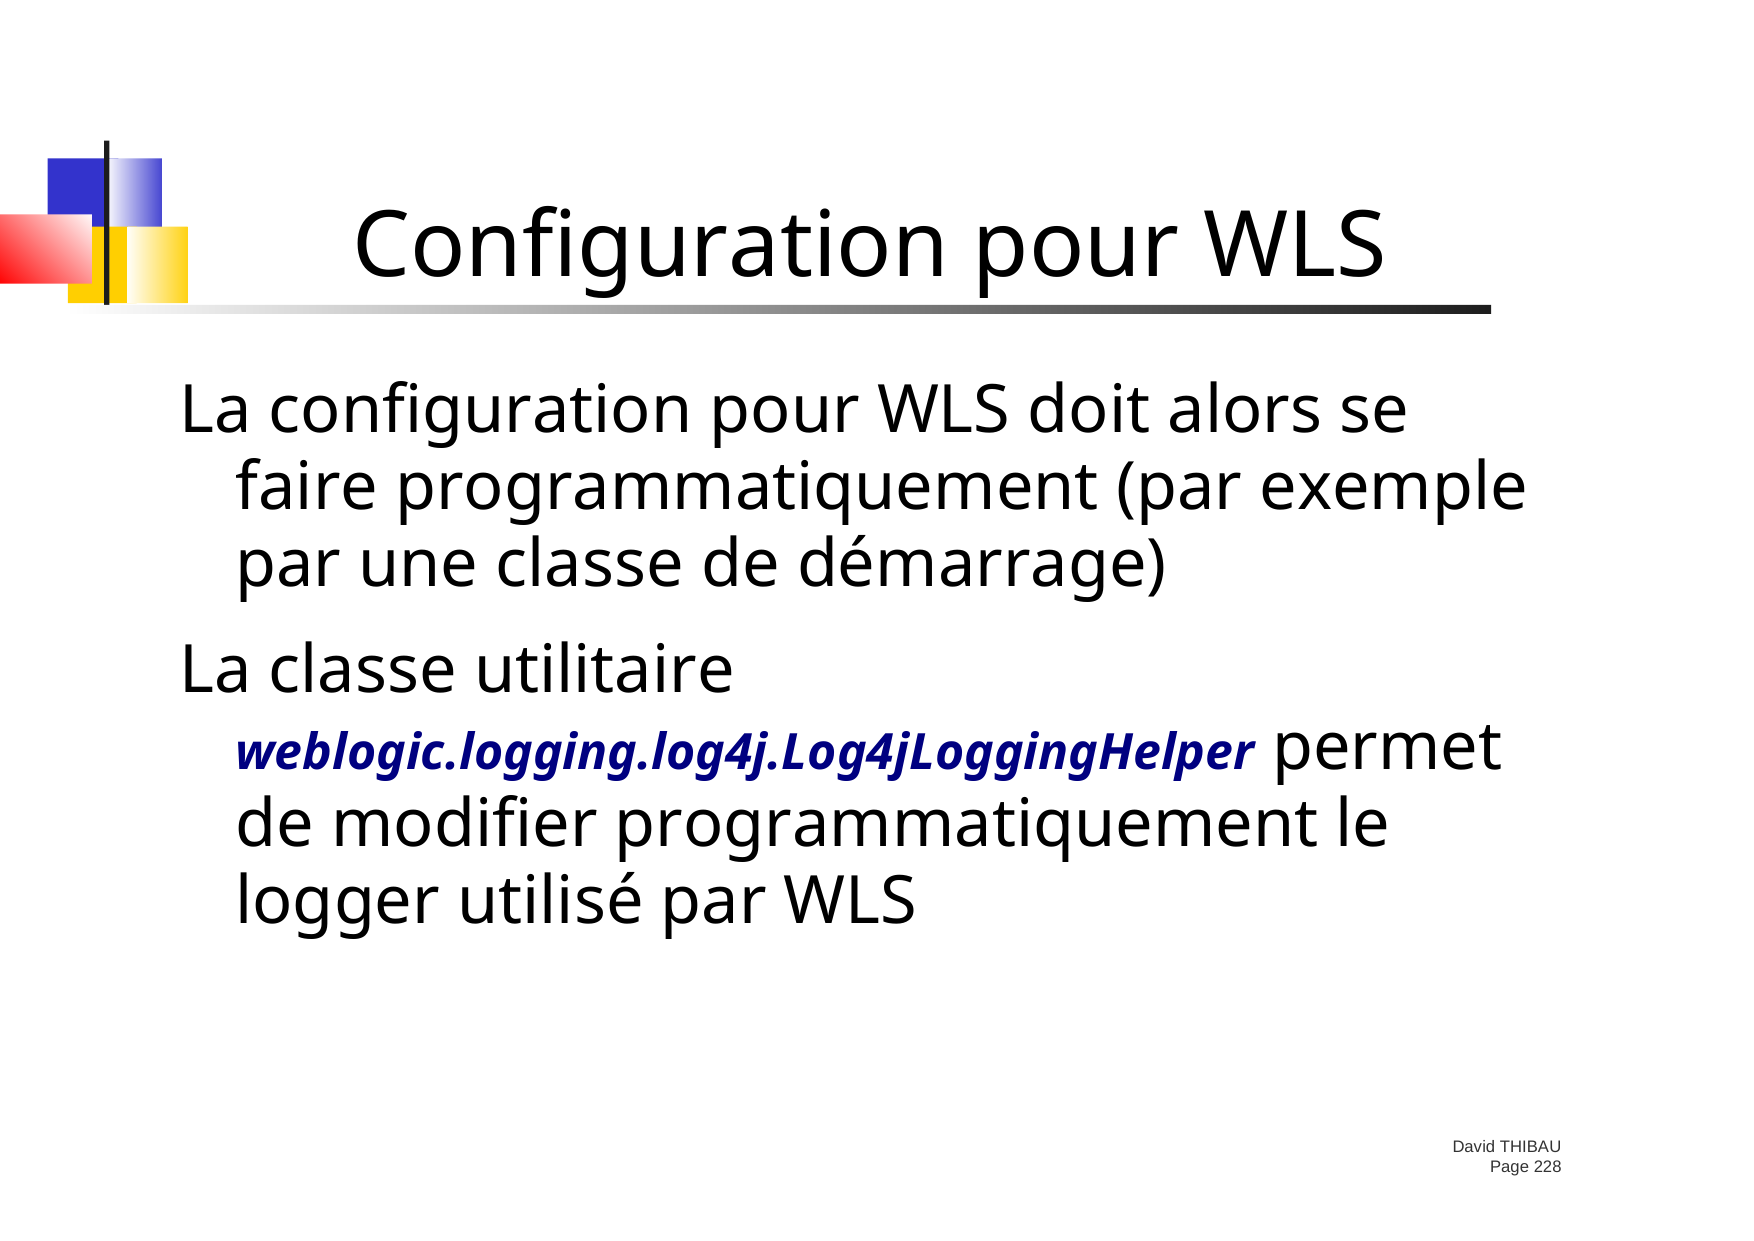

# Configuration pour WLS
La configuration pour WLS doit alors se faire programmatiquement (par exemple par une classe de démarrage)
La classe utilitaire weblogic.logging.log4j.Log4jLoggingHelper permet de modifier programmatiquement le logger utilisé par WLS